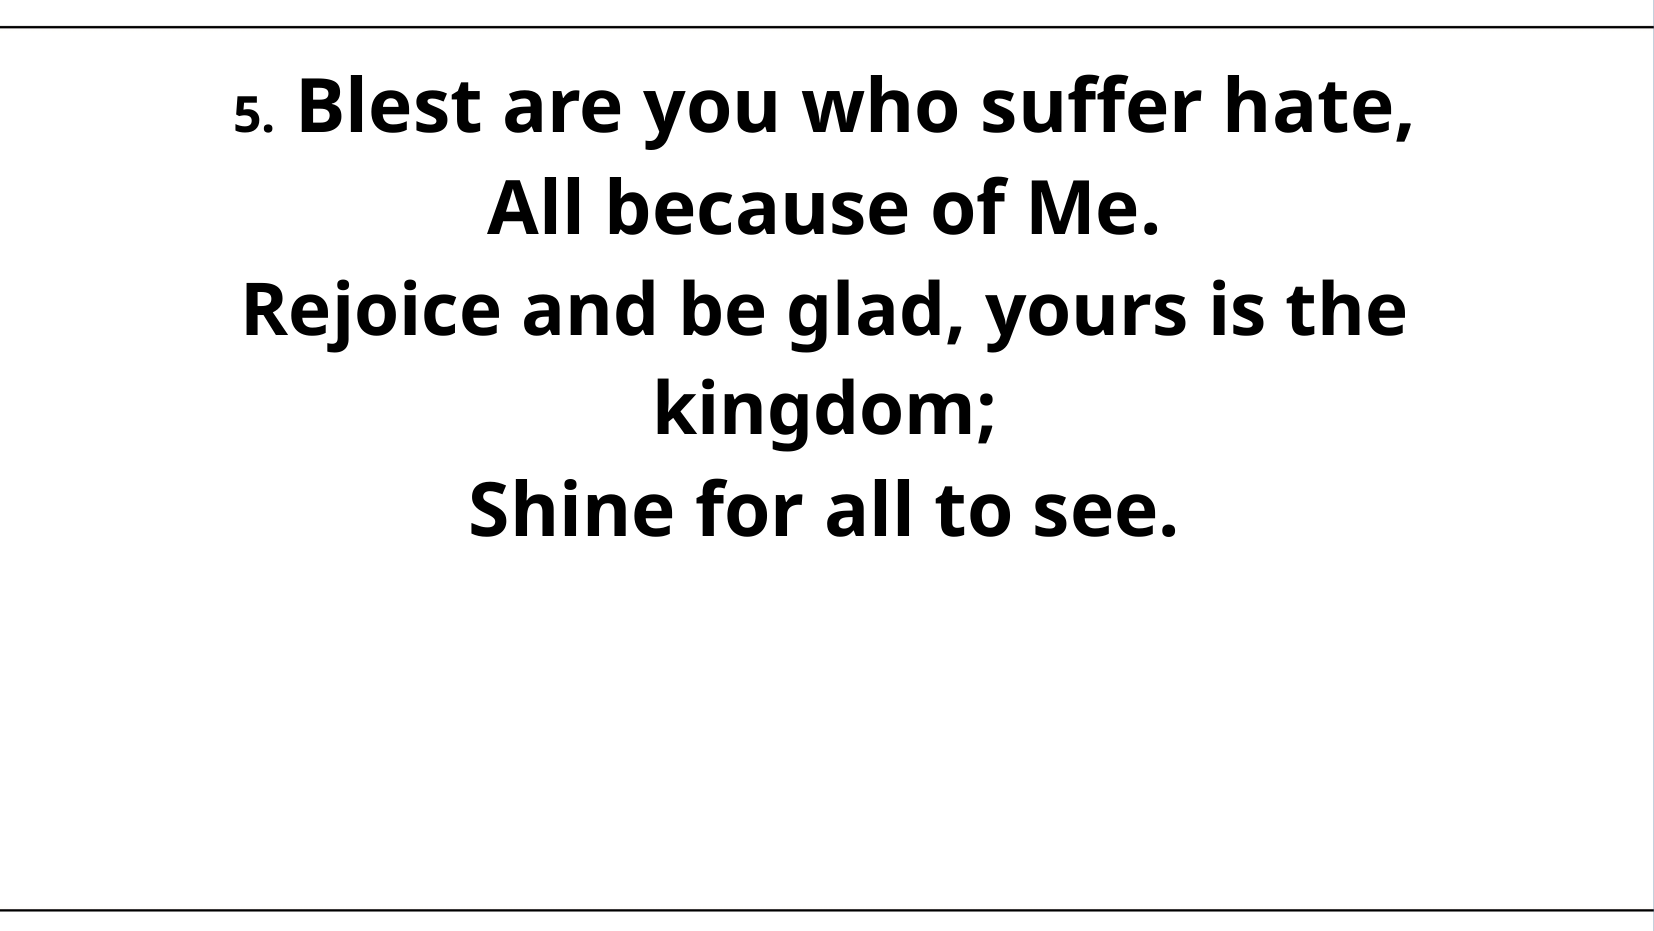

5. Blest are you who suffer hate,
All because of Me.
Rejoice and be glad, yours is the kingdom;
Shine for all to see.